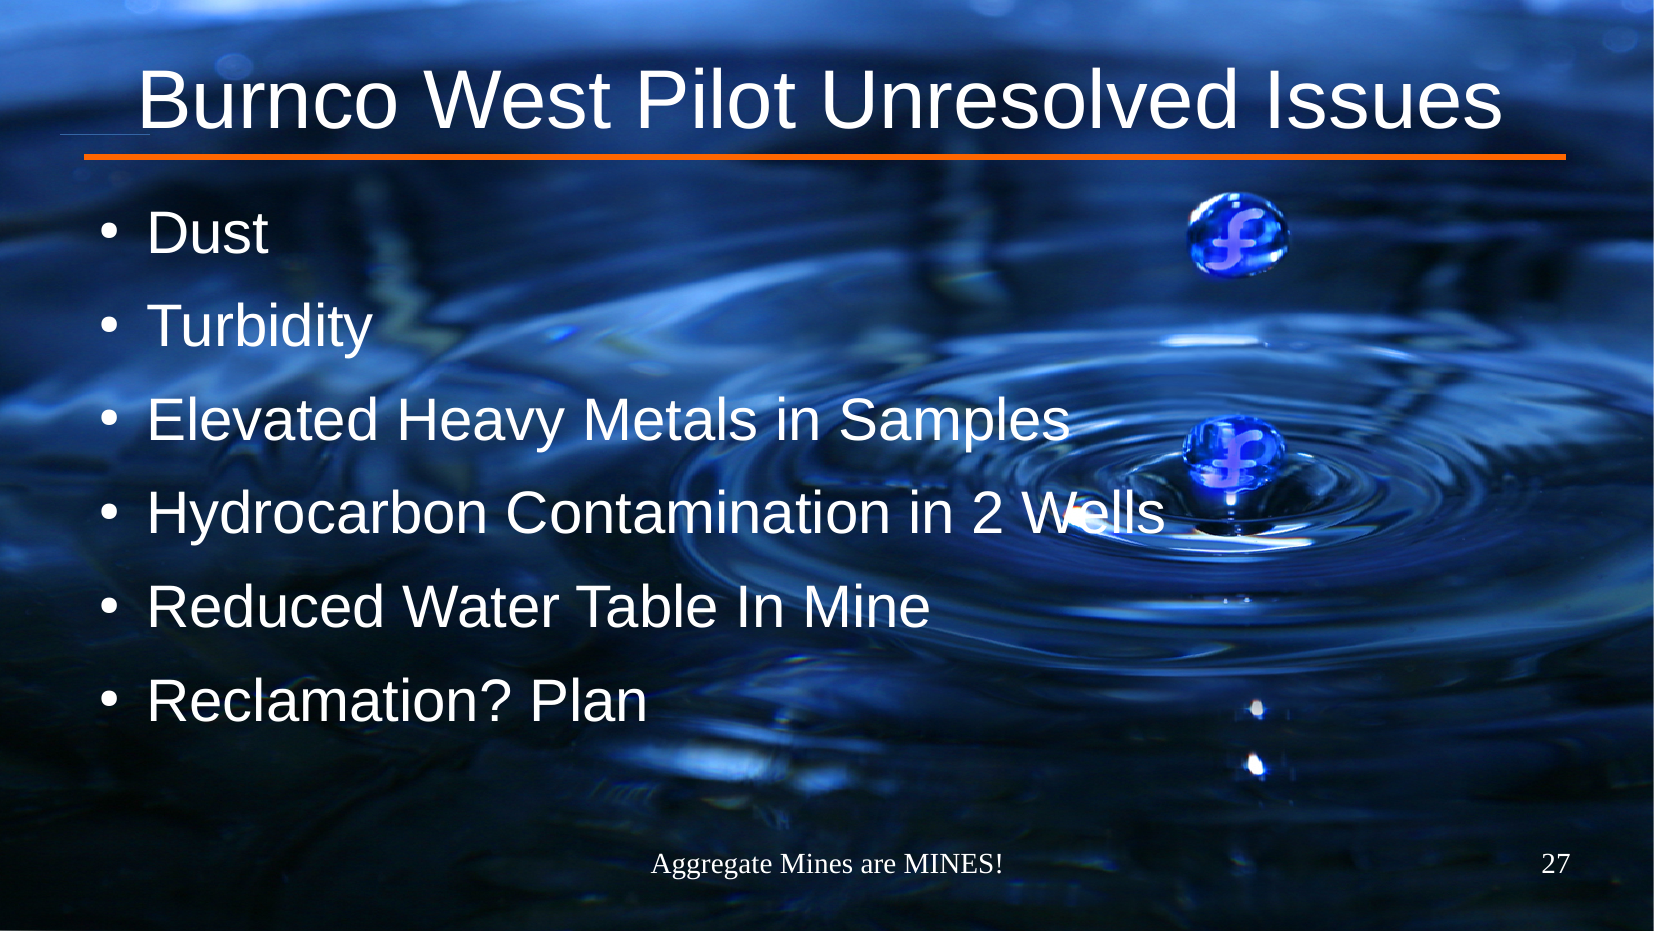

# Burnco West Pilot Unresolved Issues
Dust
Turbidity
Elevated Heavy Metals in Samples
Hydrocarbon Contamination in 2 Wells
Reduced Water Table In Mine
Reclamation? Plan
Aggregate Mines are MINES!
27